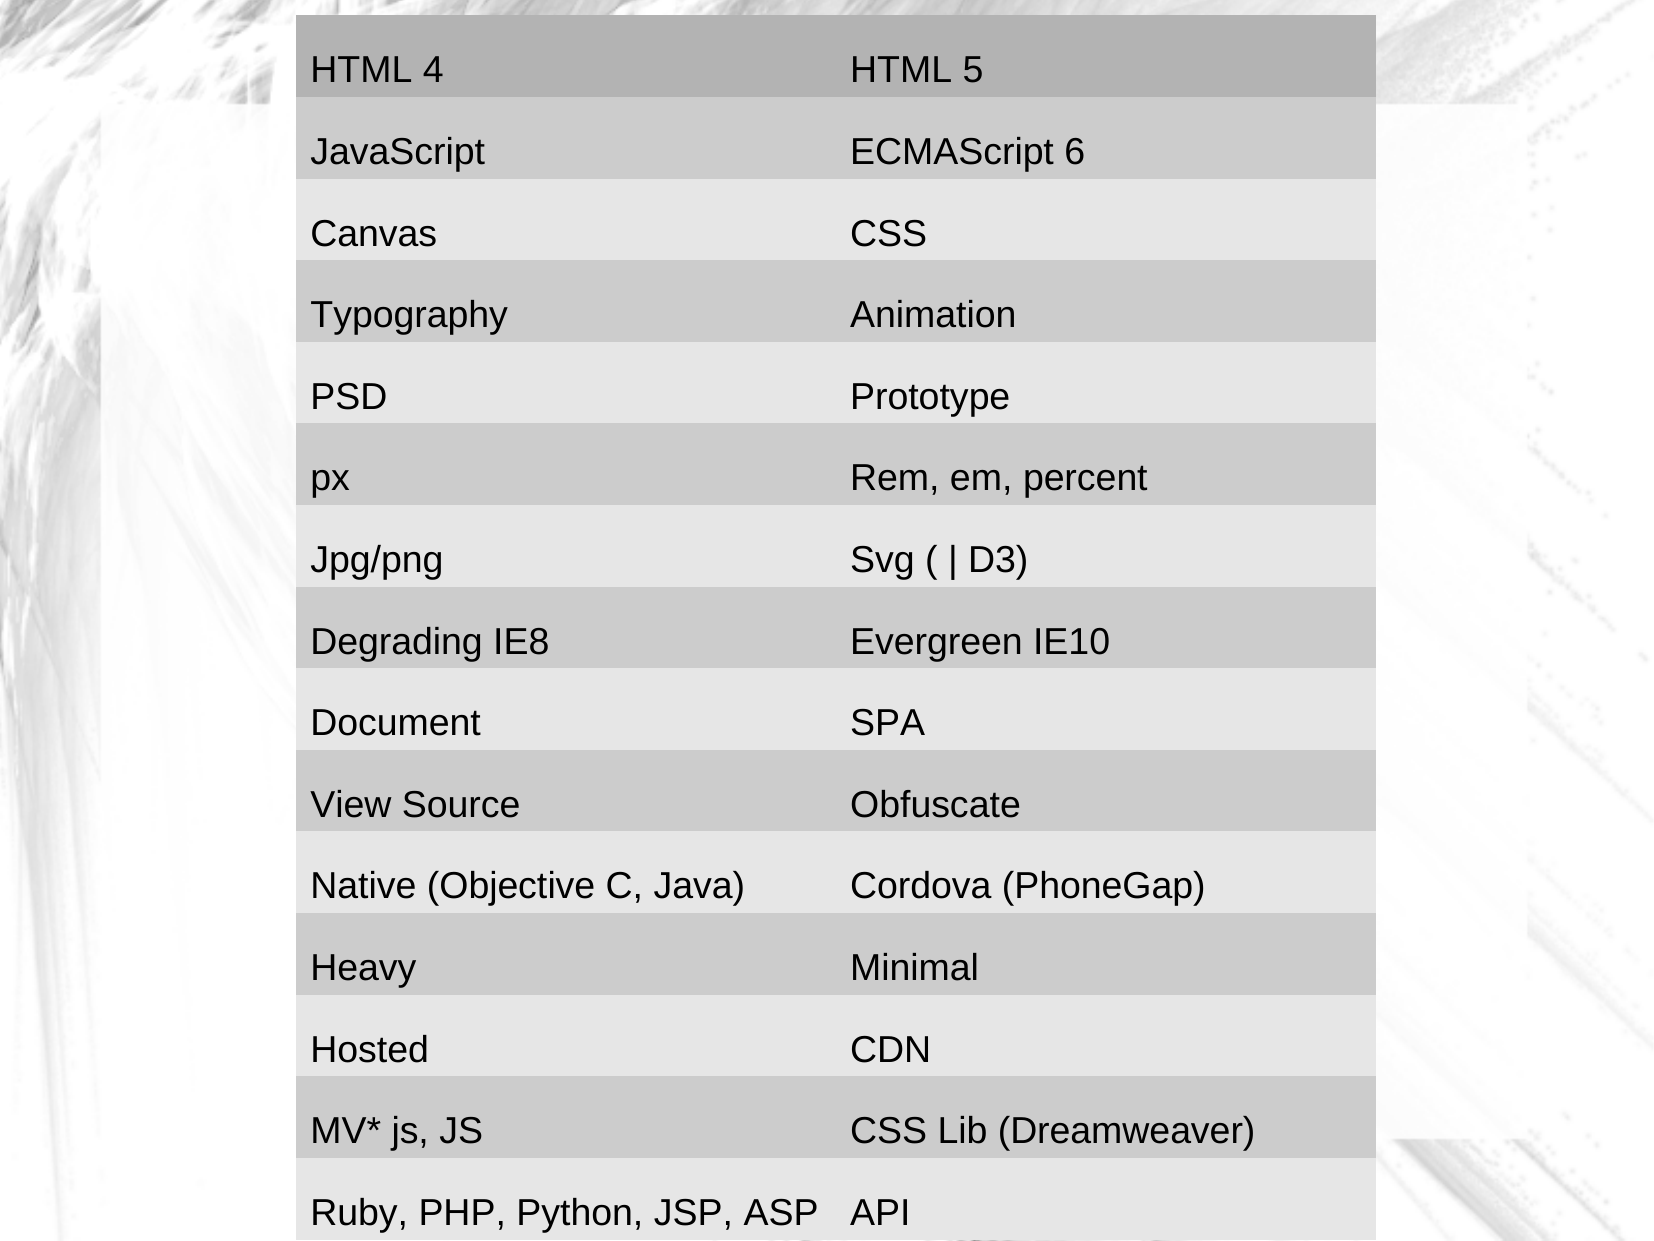

| HTML 4 | HTML 5 |
| --- | --- |
| JavaScript | ECMAScript 6 |
| Canvas | CSS |
| Typography | Animation |
| PSD | Prototype |
| px | Rem, em, percent |
| Jpg/png | Svg ( | D3) |
| Degrading IE8 | Evergreen IE10 |
| Document | SPA |
| View Source | Obfuscate |
| Native (Objective C, Java) | Cordova (PhoneGap) |
| Heavy | Minimal |
| Hosted | CDN |
| MV\* js, JS | CSS Lib (Dreamweaver) |
| Ruby, PHP, Python, JSP, ASP | API |